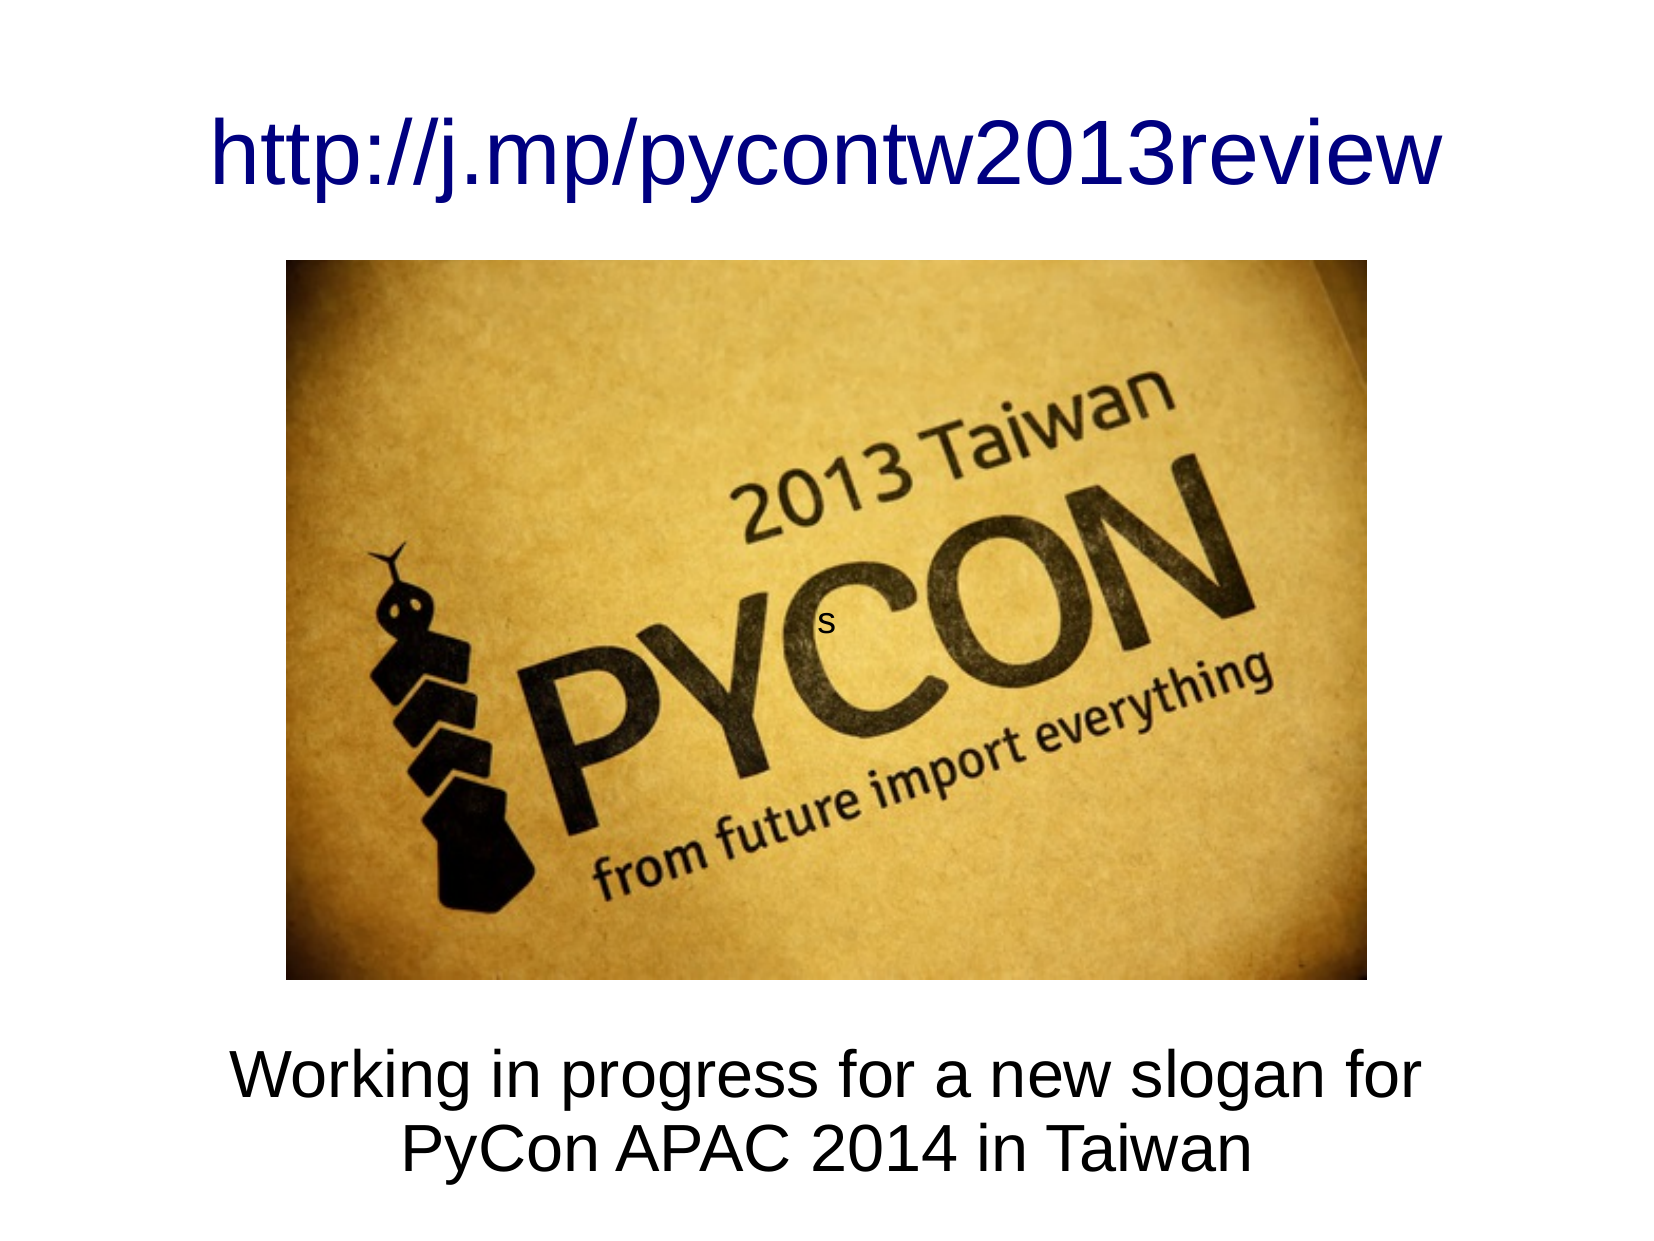

# http://j.mp/pycontw2013review
Working in progress for a new slogan for
PyCon APAC 2014 in Taiwan